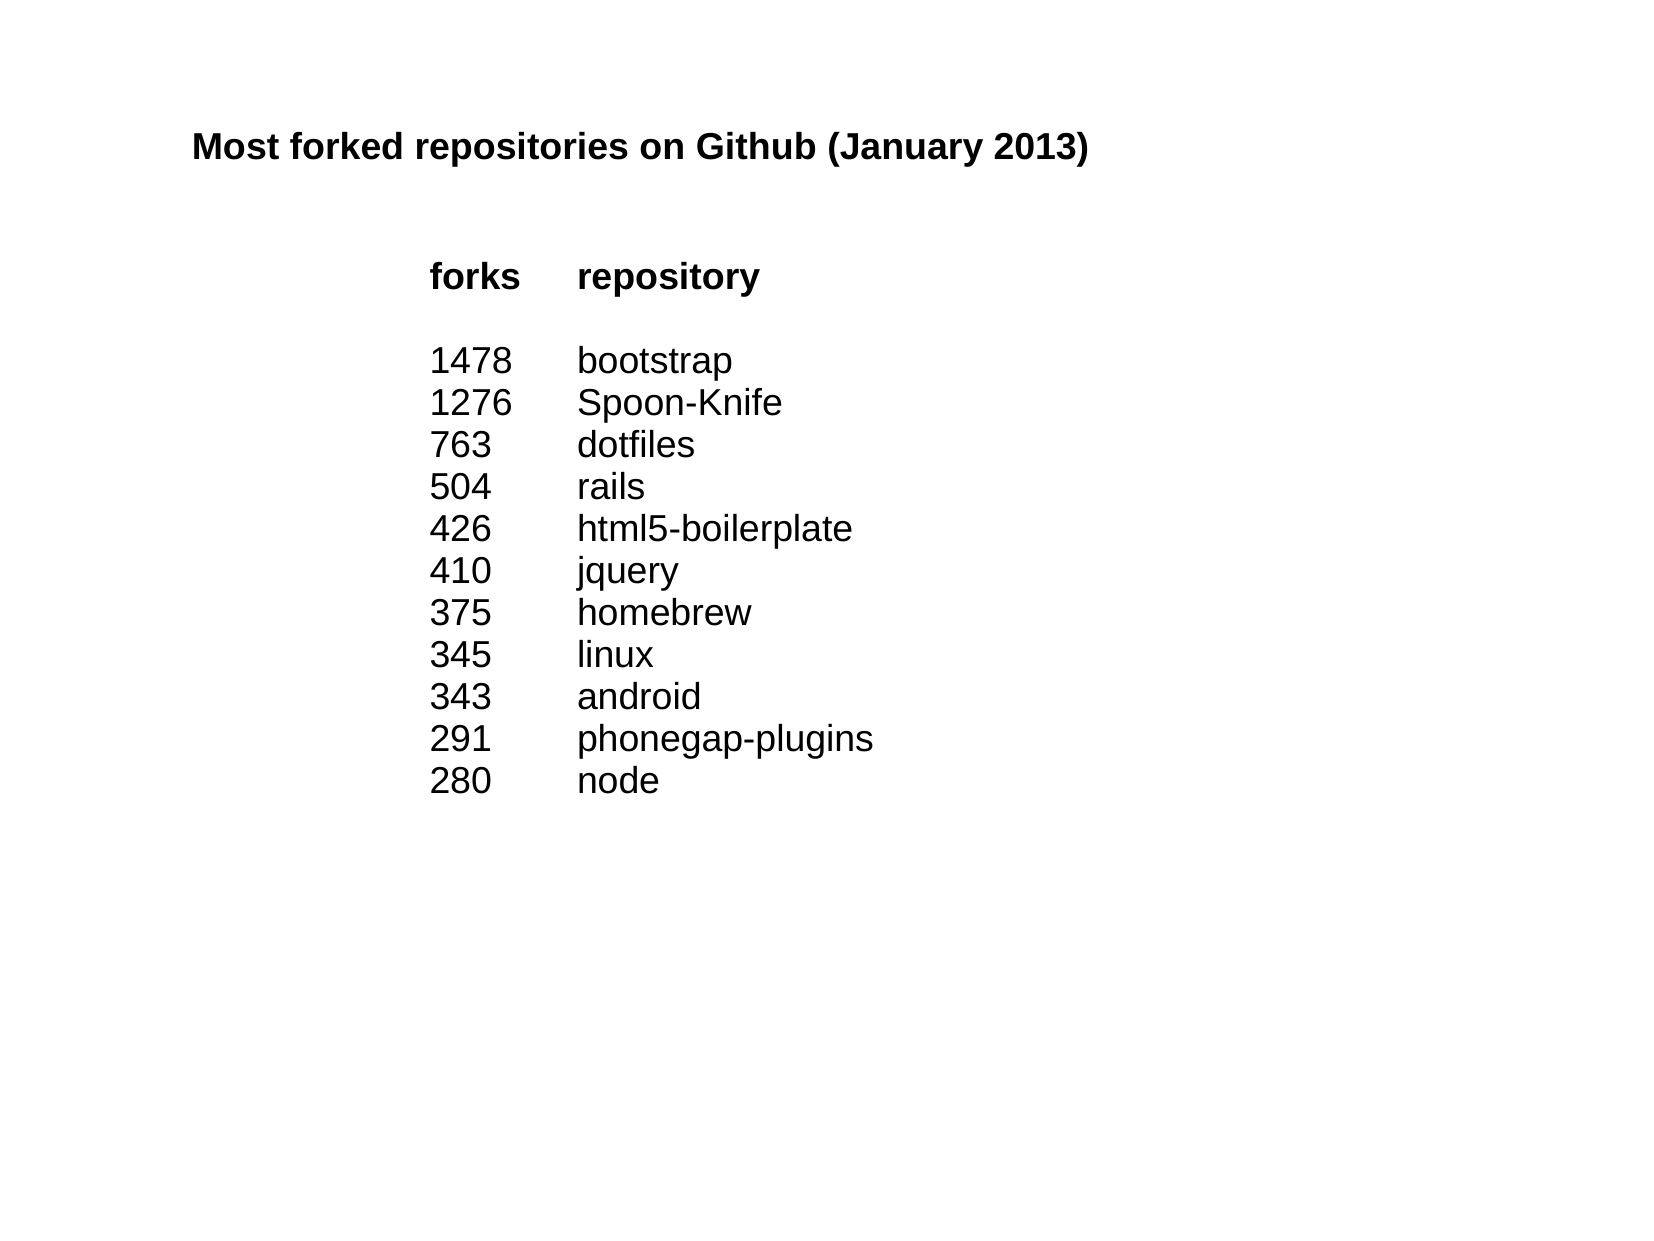

Most forked repositories on Github (January 2013)
forks	repository
1478	bootstrap
1276	Spoon-Knife
763 		dotfiles
504		rails
426		html5-boilerplate
410		jquery
375		homebrew
345		linux
343		android
291		phonegap-plugins
280		node